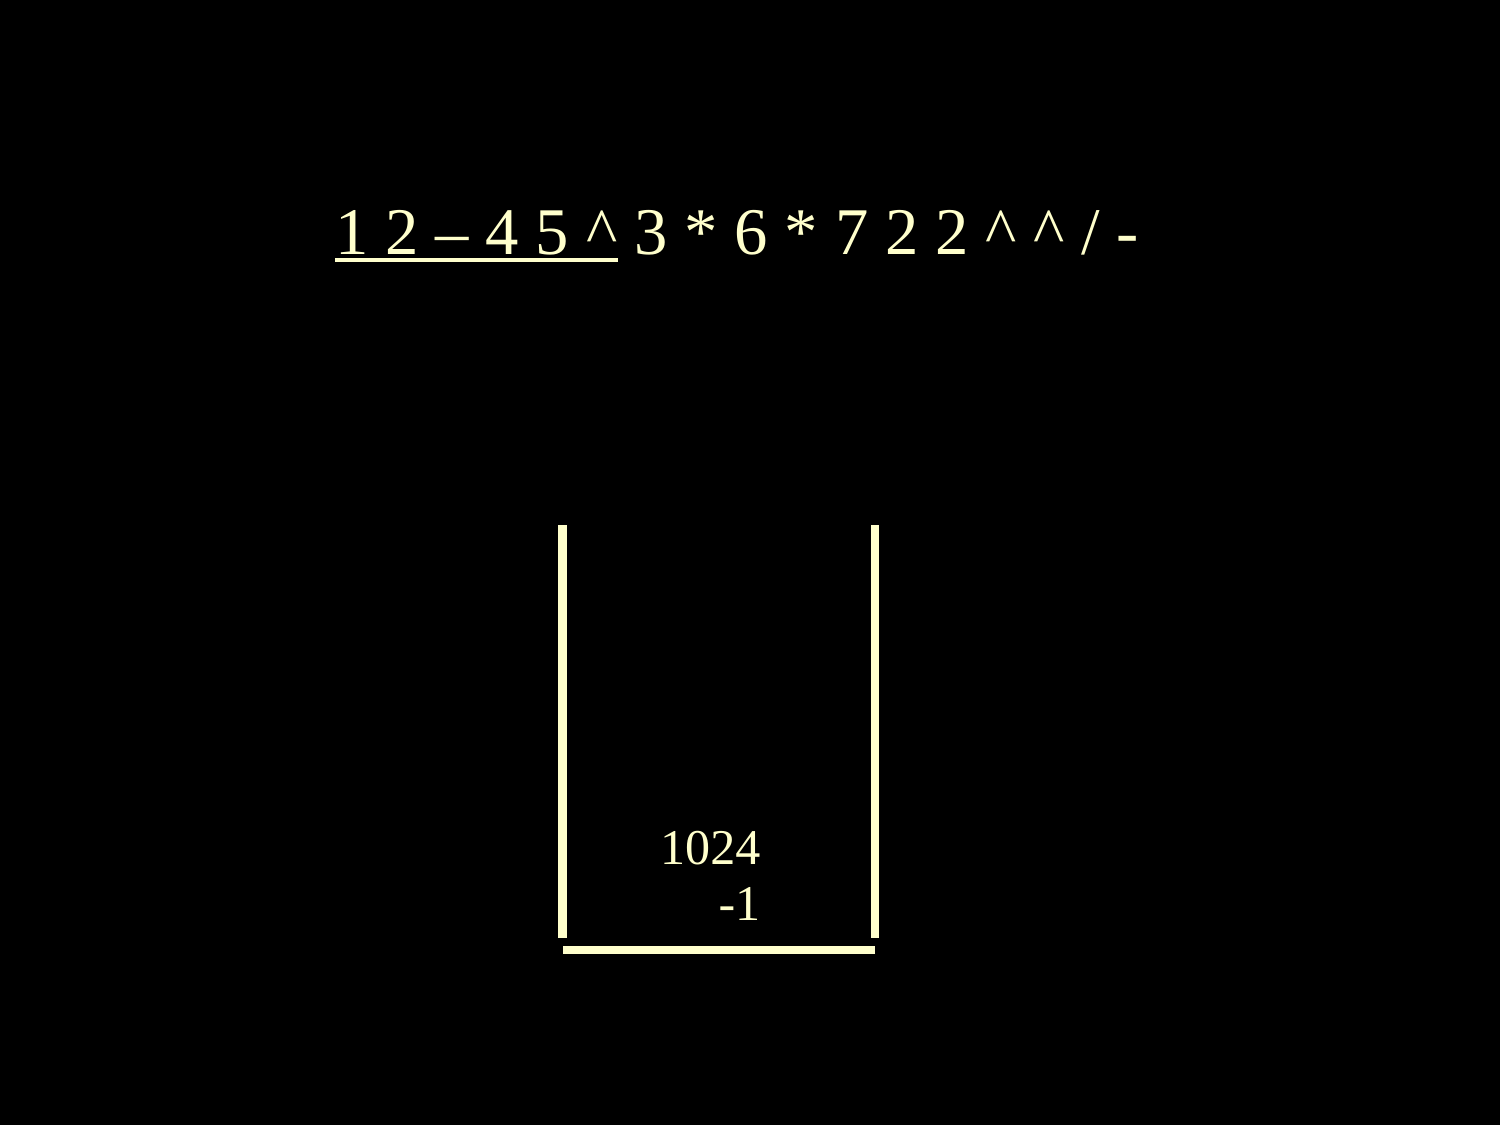

1 2 – 4 5 ^ 3 * 6 * 7 2 2 ^ ^ / -
 1024
-1